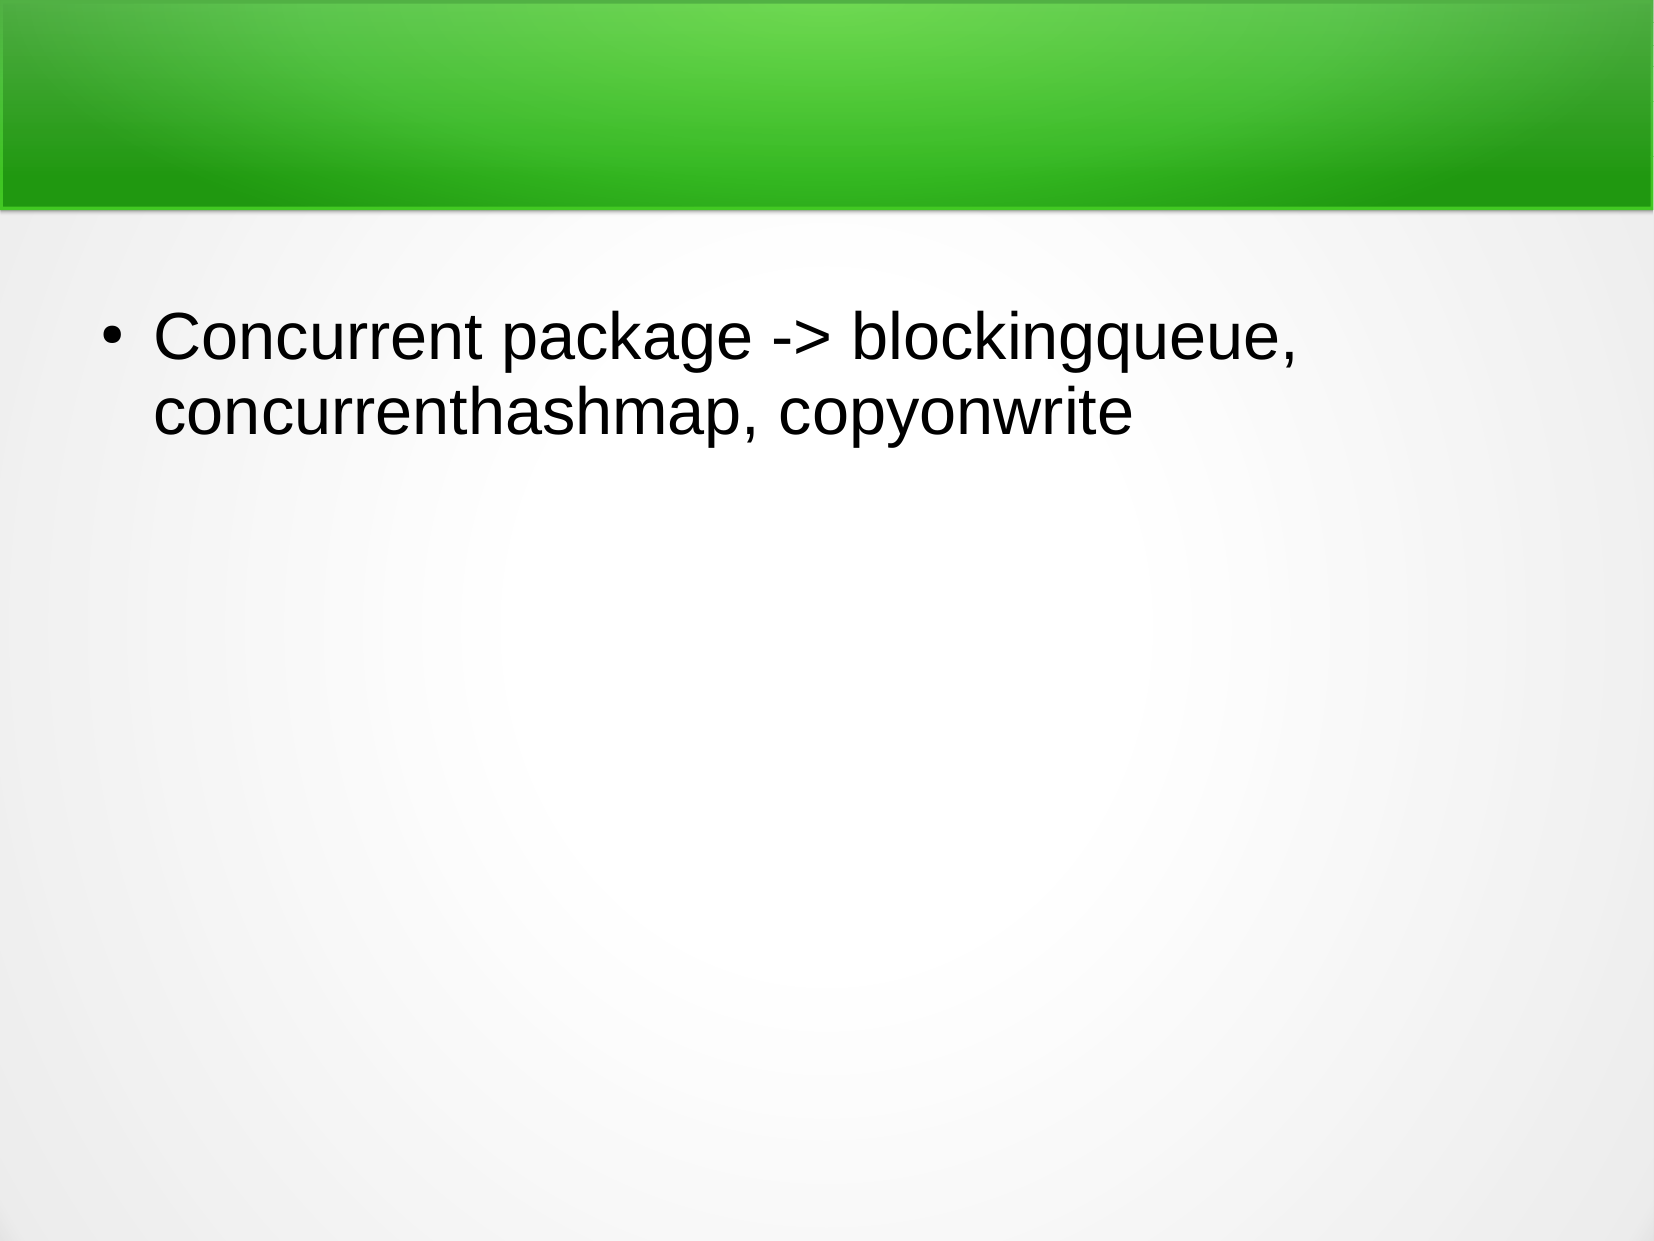

#
Concurrent package -> blockingqueue, concurrenthashmap, copyonwrite